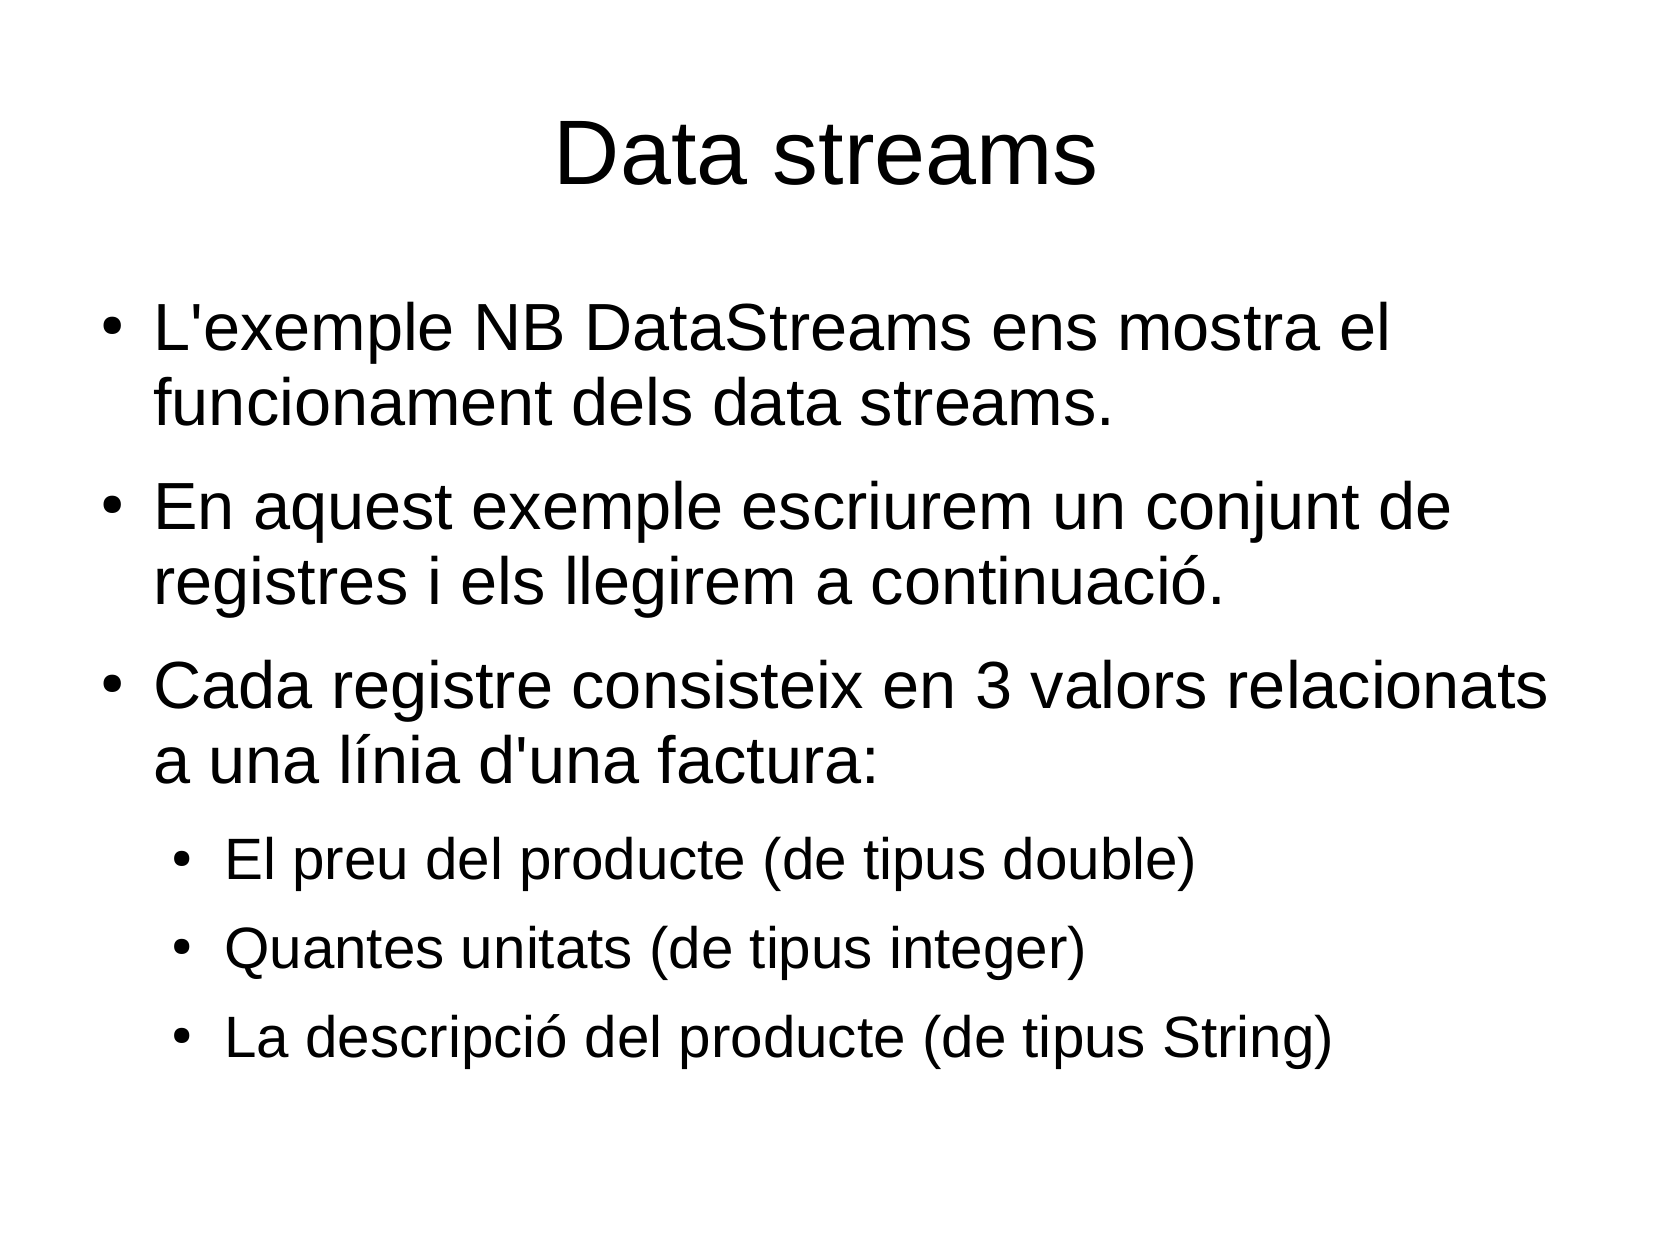

# Data streams
L'exemple NB DataStreams ens mostra el funcionament dels data streams.
En aquest exemple escriurem un conjunt de registres i els llegirem a continuació.
Cada registre consisteix en 3 valors relacionats a una línia d'una factura:
El preu del producte (de tipus double)
Quantes unitats (de tipus integer)
La descripció del producte (de tipus String)